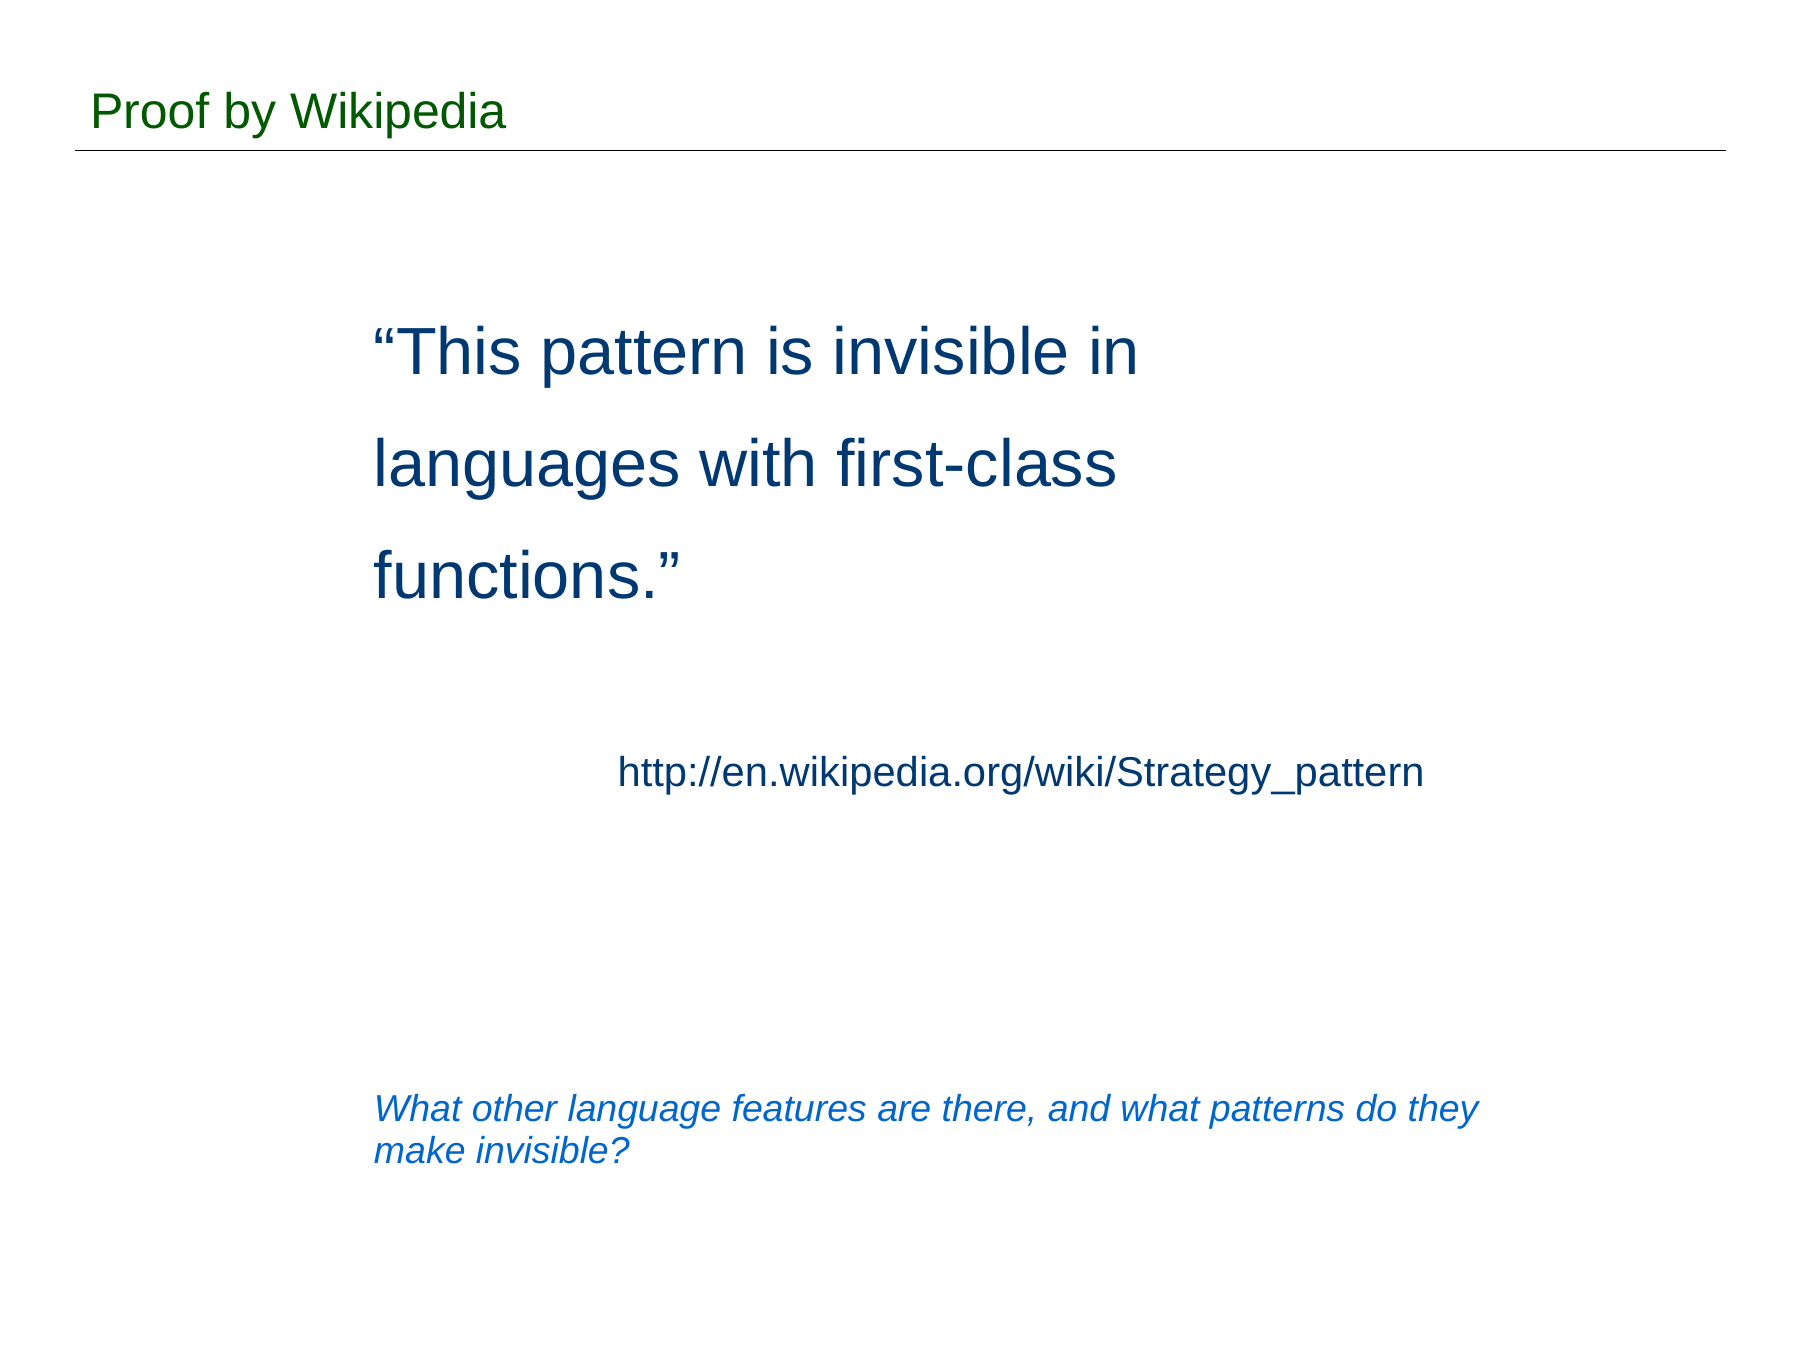

# Proof by Wikipedia
“This pattern is invisible in languages with first-class functions.”
http://en.wikipedia.org/wiki/Strategy_pattern
What other language features are there, and what patterns do they make invisible?